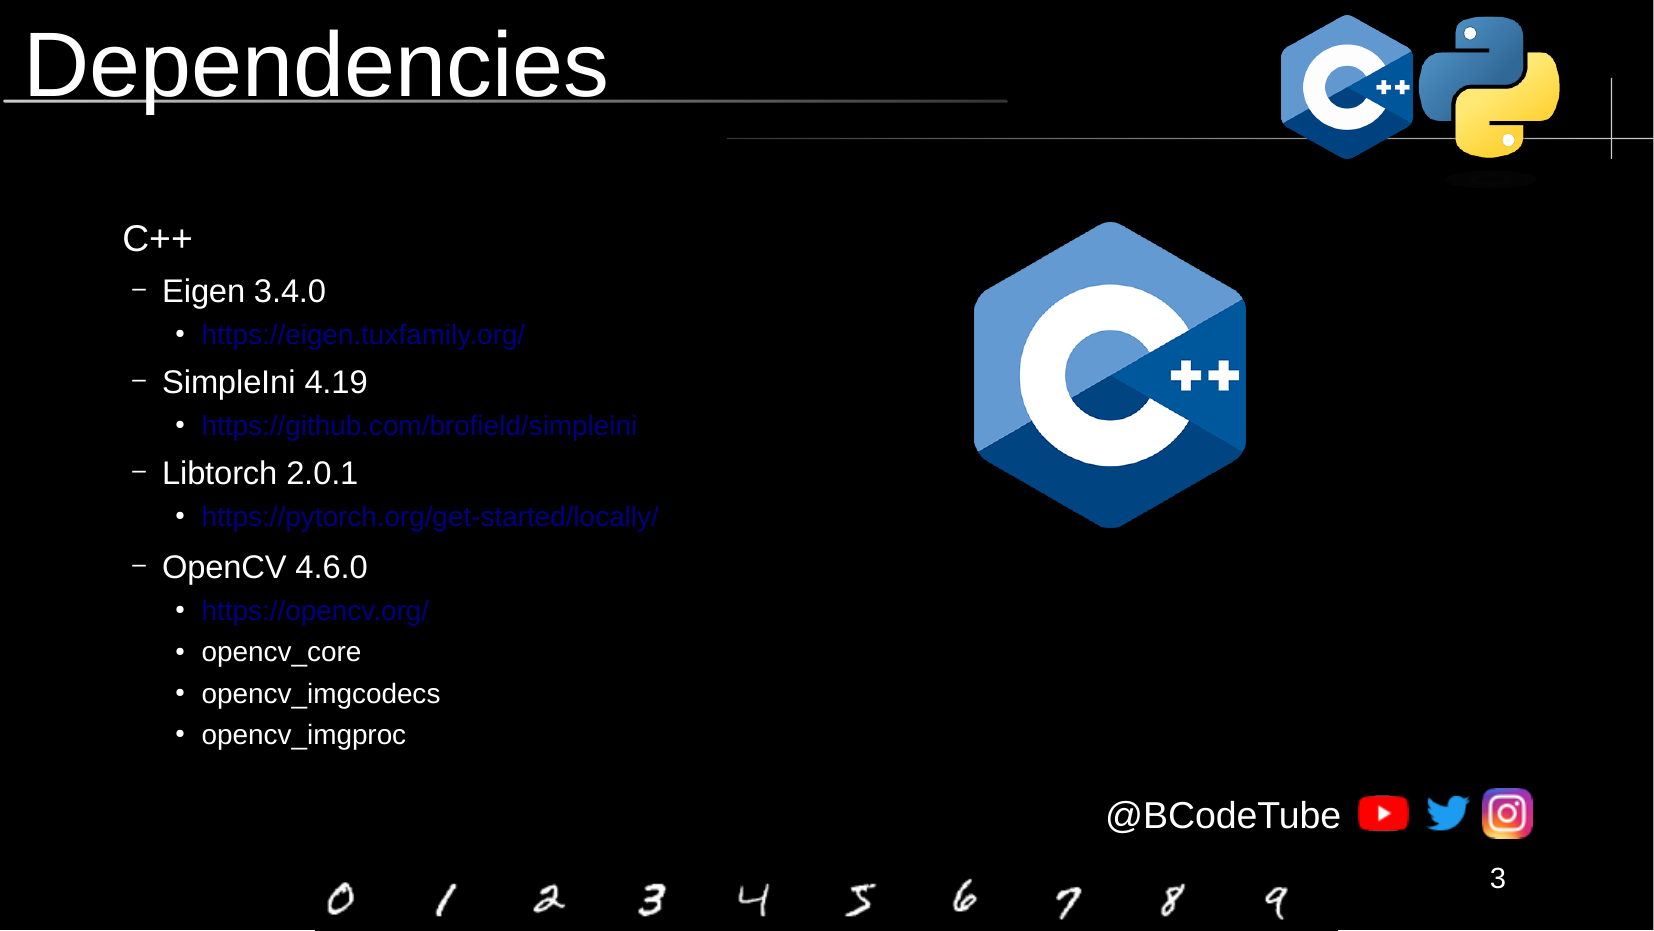

# Dependencies
C++
Eigen 3.4.0
https://eigen.tuxfamily.org/
SimpleIni 4.19
https://github.com/brofield/simpleini
Libtorch 2.0.1
https://pytorch.org/get-started/locally/
OpenCV 4.6.0
https://opencv.org/
opencv_core
opencv_imgcodecs
opencv_imgproc
3